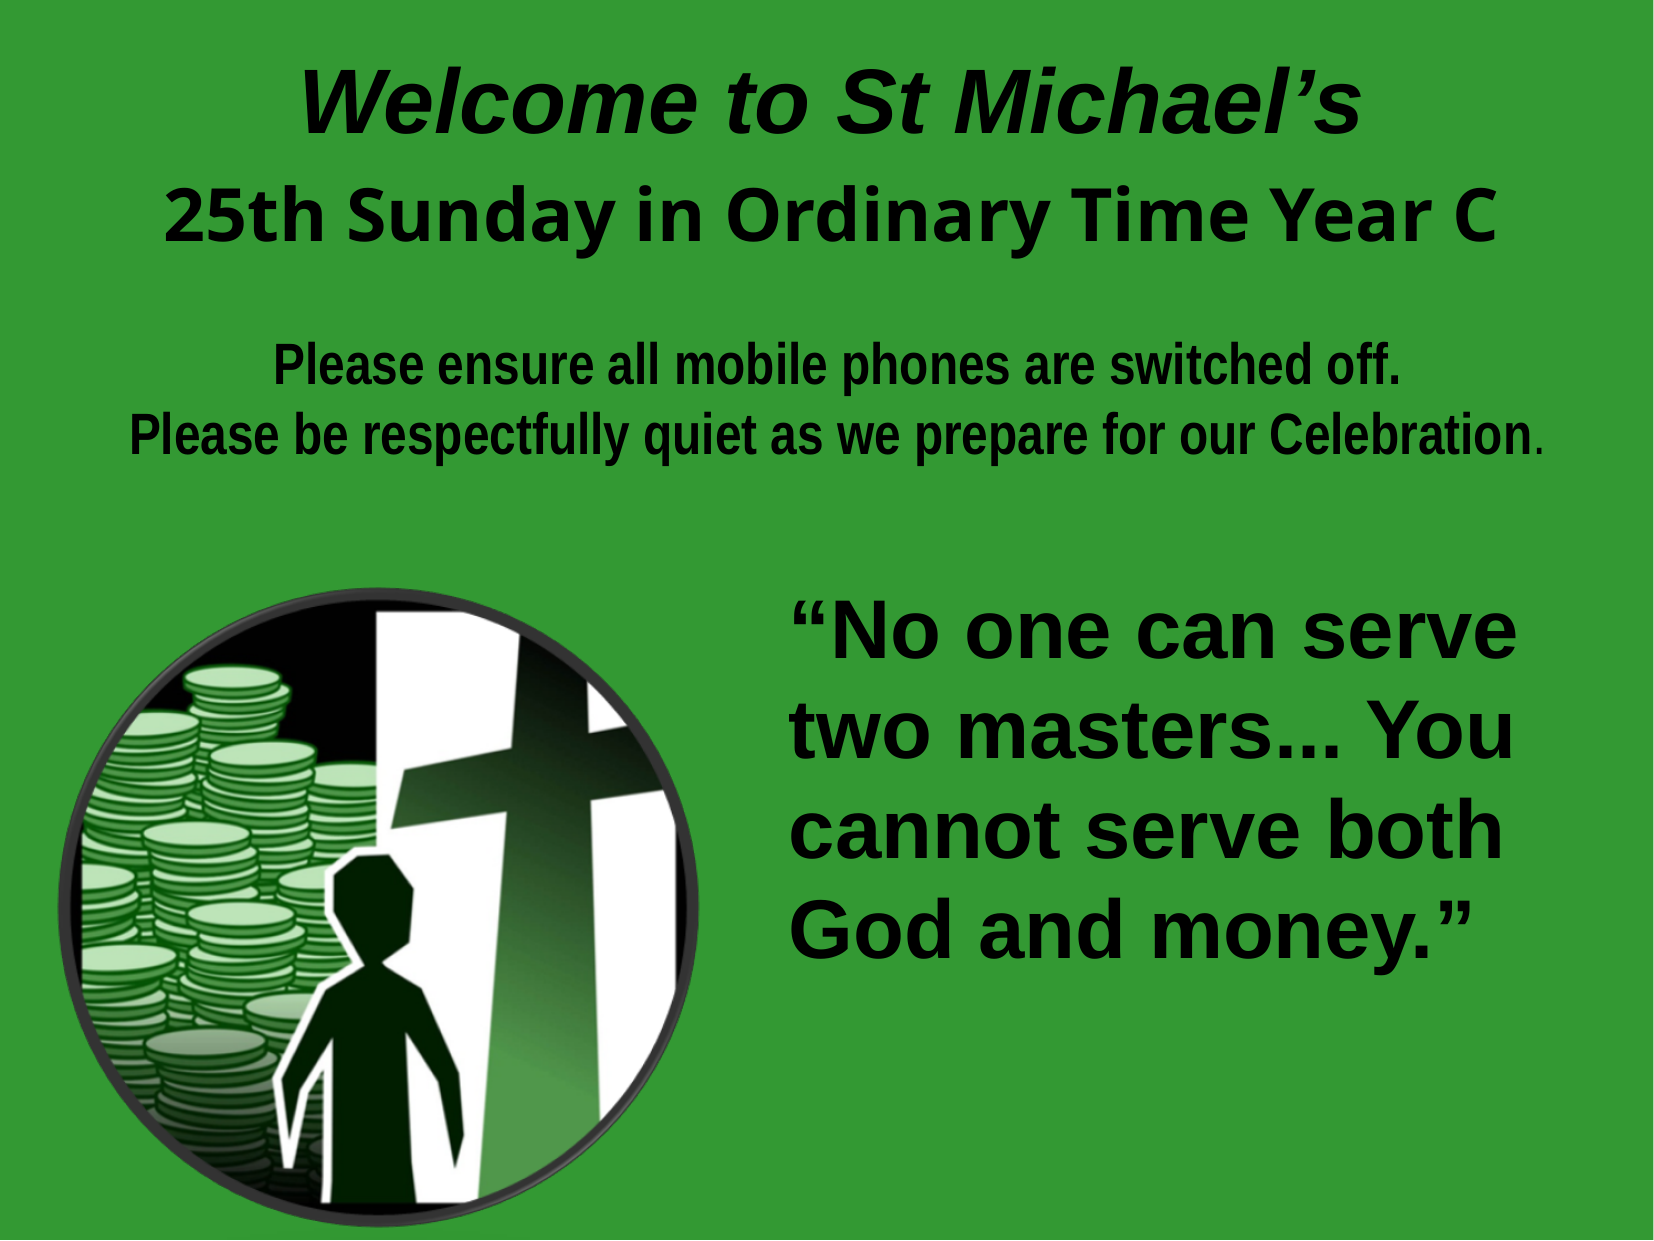

# Welcome to St Michael’s
25th Sunday in Ordinary Time Year C
Please ensure all mobile phones are switched off.
 Please be respectfully quiet as we prepare for our Celebration.
“No one can serve two masters... You cannot serve both God and money.”